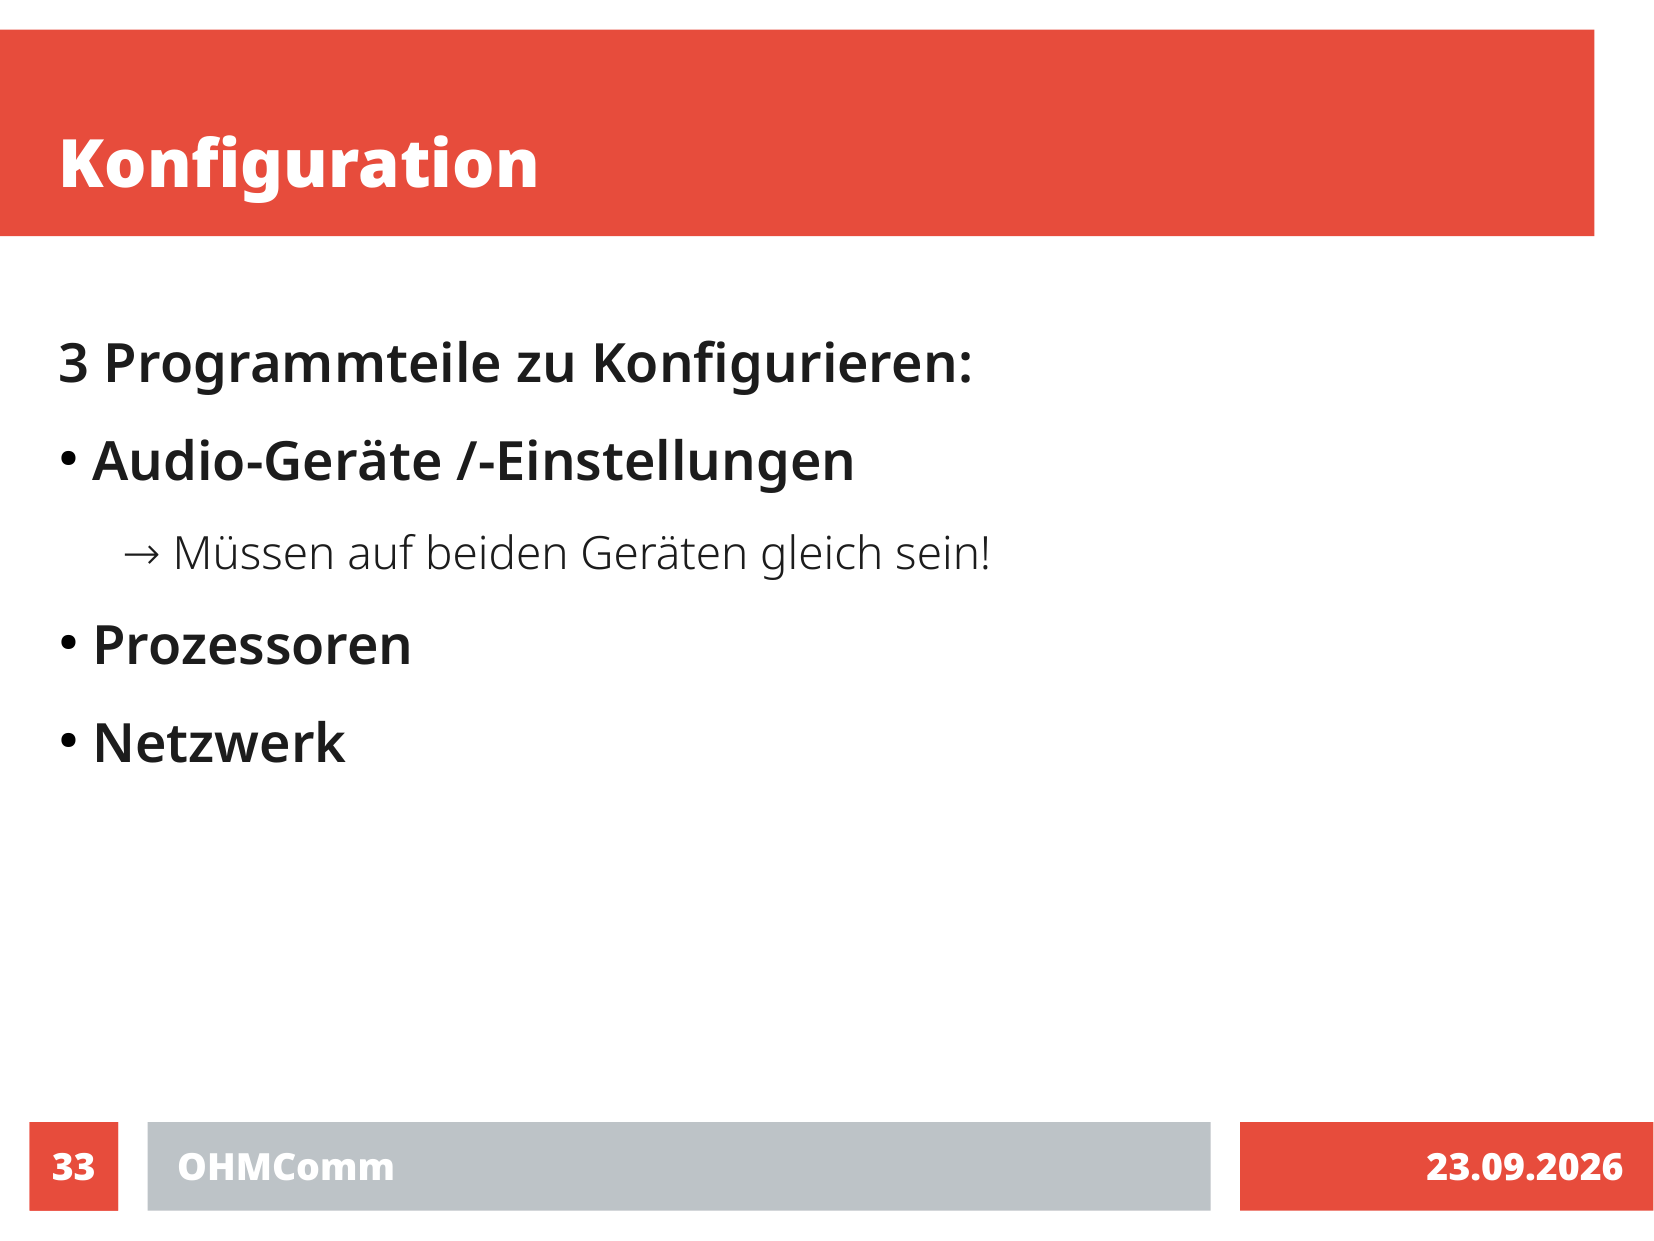

# Konfiguration
3 Programmteile zu Konfigurieren:
 Audio-Geräte /-Einstellungen
→ Müssen auf beiden Geräten gleich sein!
 Prozessoren
 Netzwerk
33
OHMComm